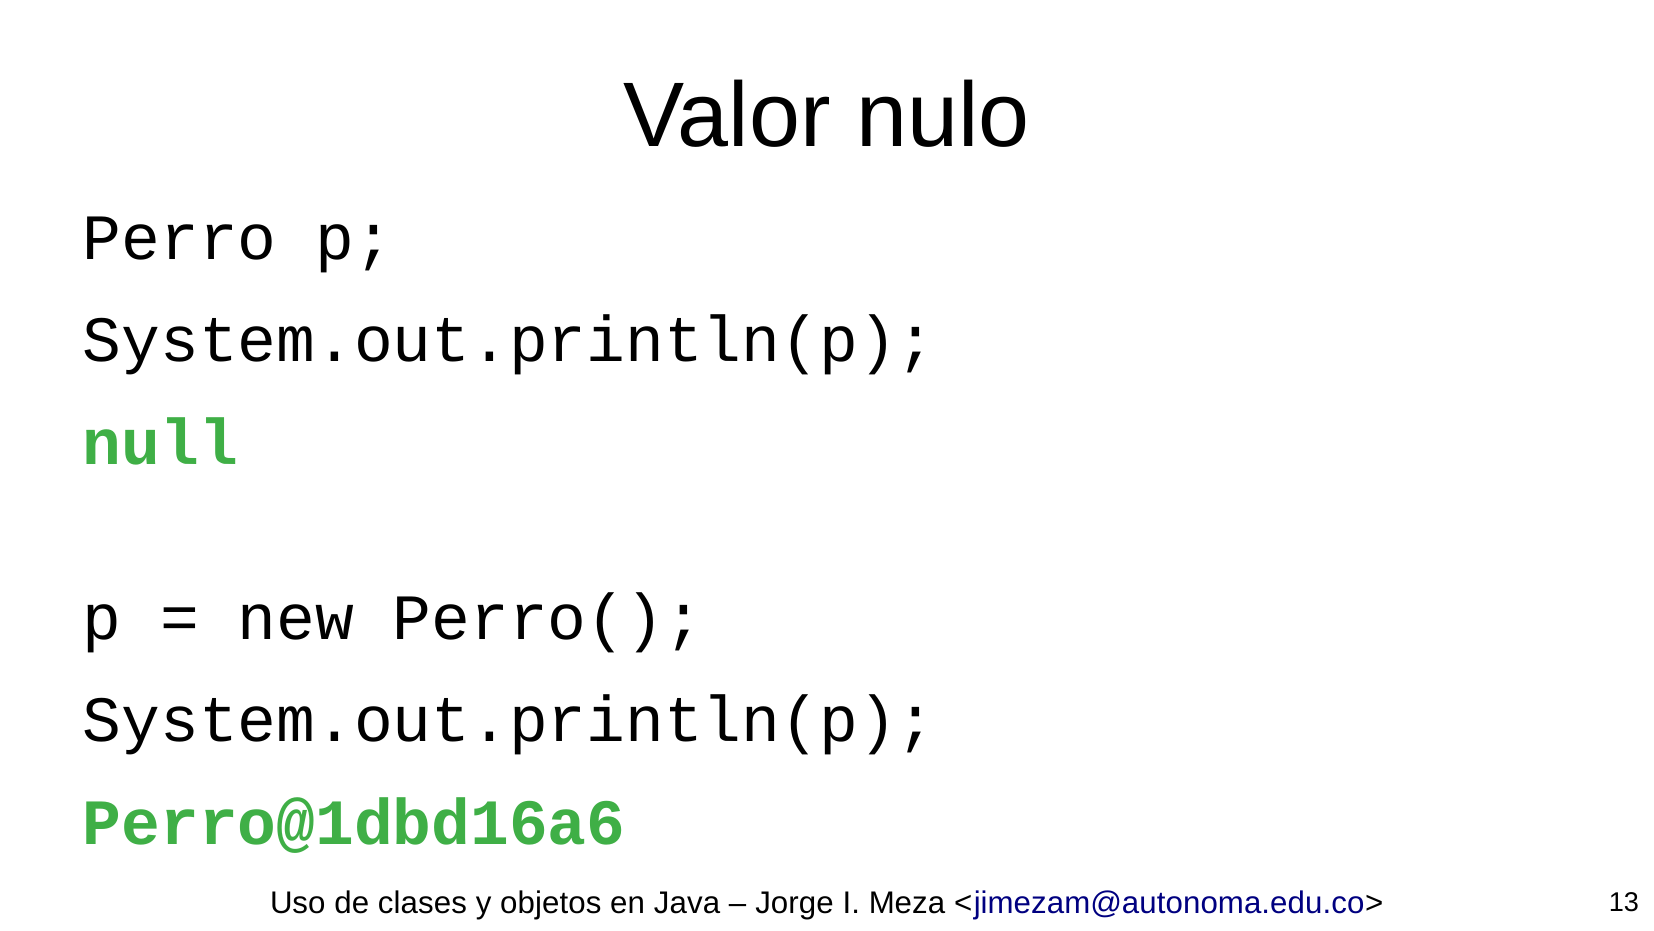

# Valor nulo
Perro p;
System.out.println(p);
null
p = new Perro();
System.out.println(p);
Perro@1dbd16a6